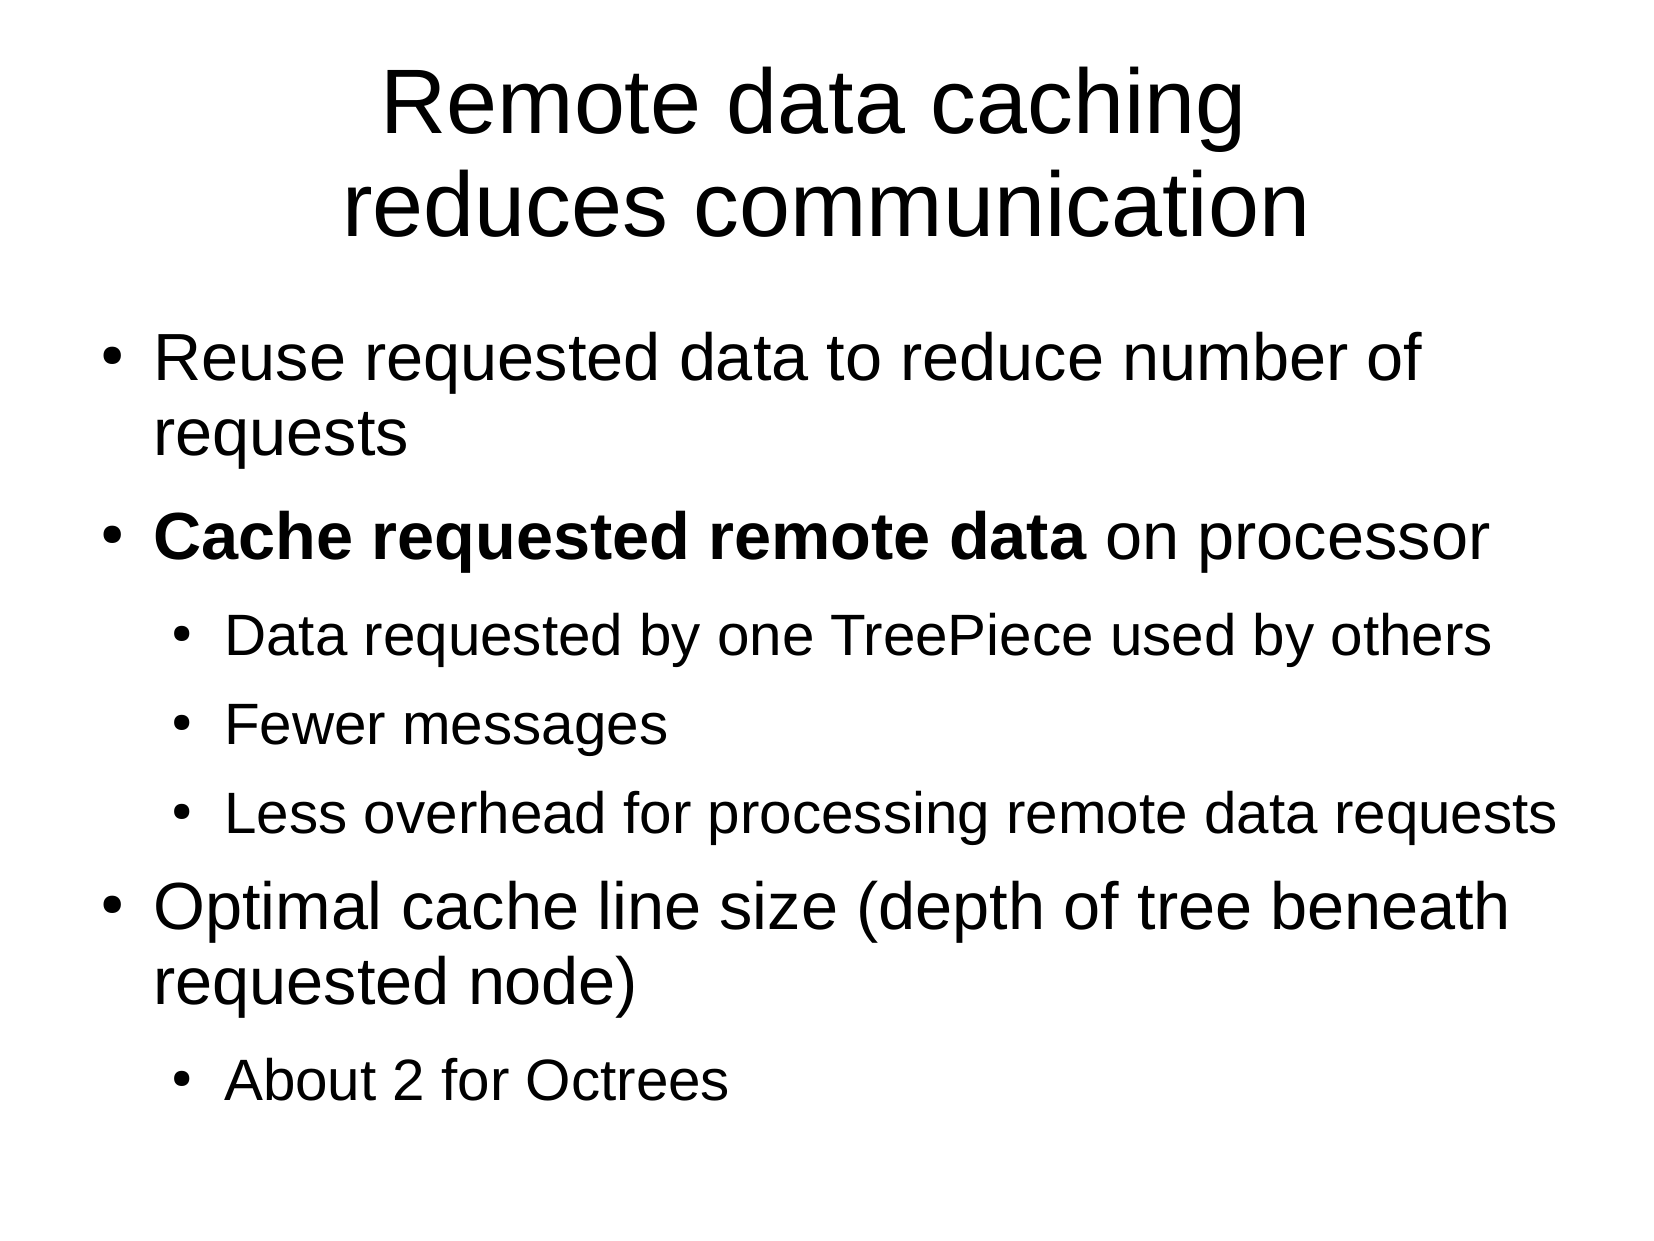

# Remote data caching reduces communication
Reuse requested data to reduce number of requests
Cache requested remote data on processor
Data requested by one TreePiece used by others
Fewer messages
Less overhead for processing remote data requests
Optimal cache line size (depth of tree beneath
requested node)
About 2 for Octrees